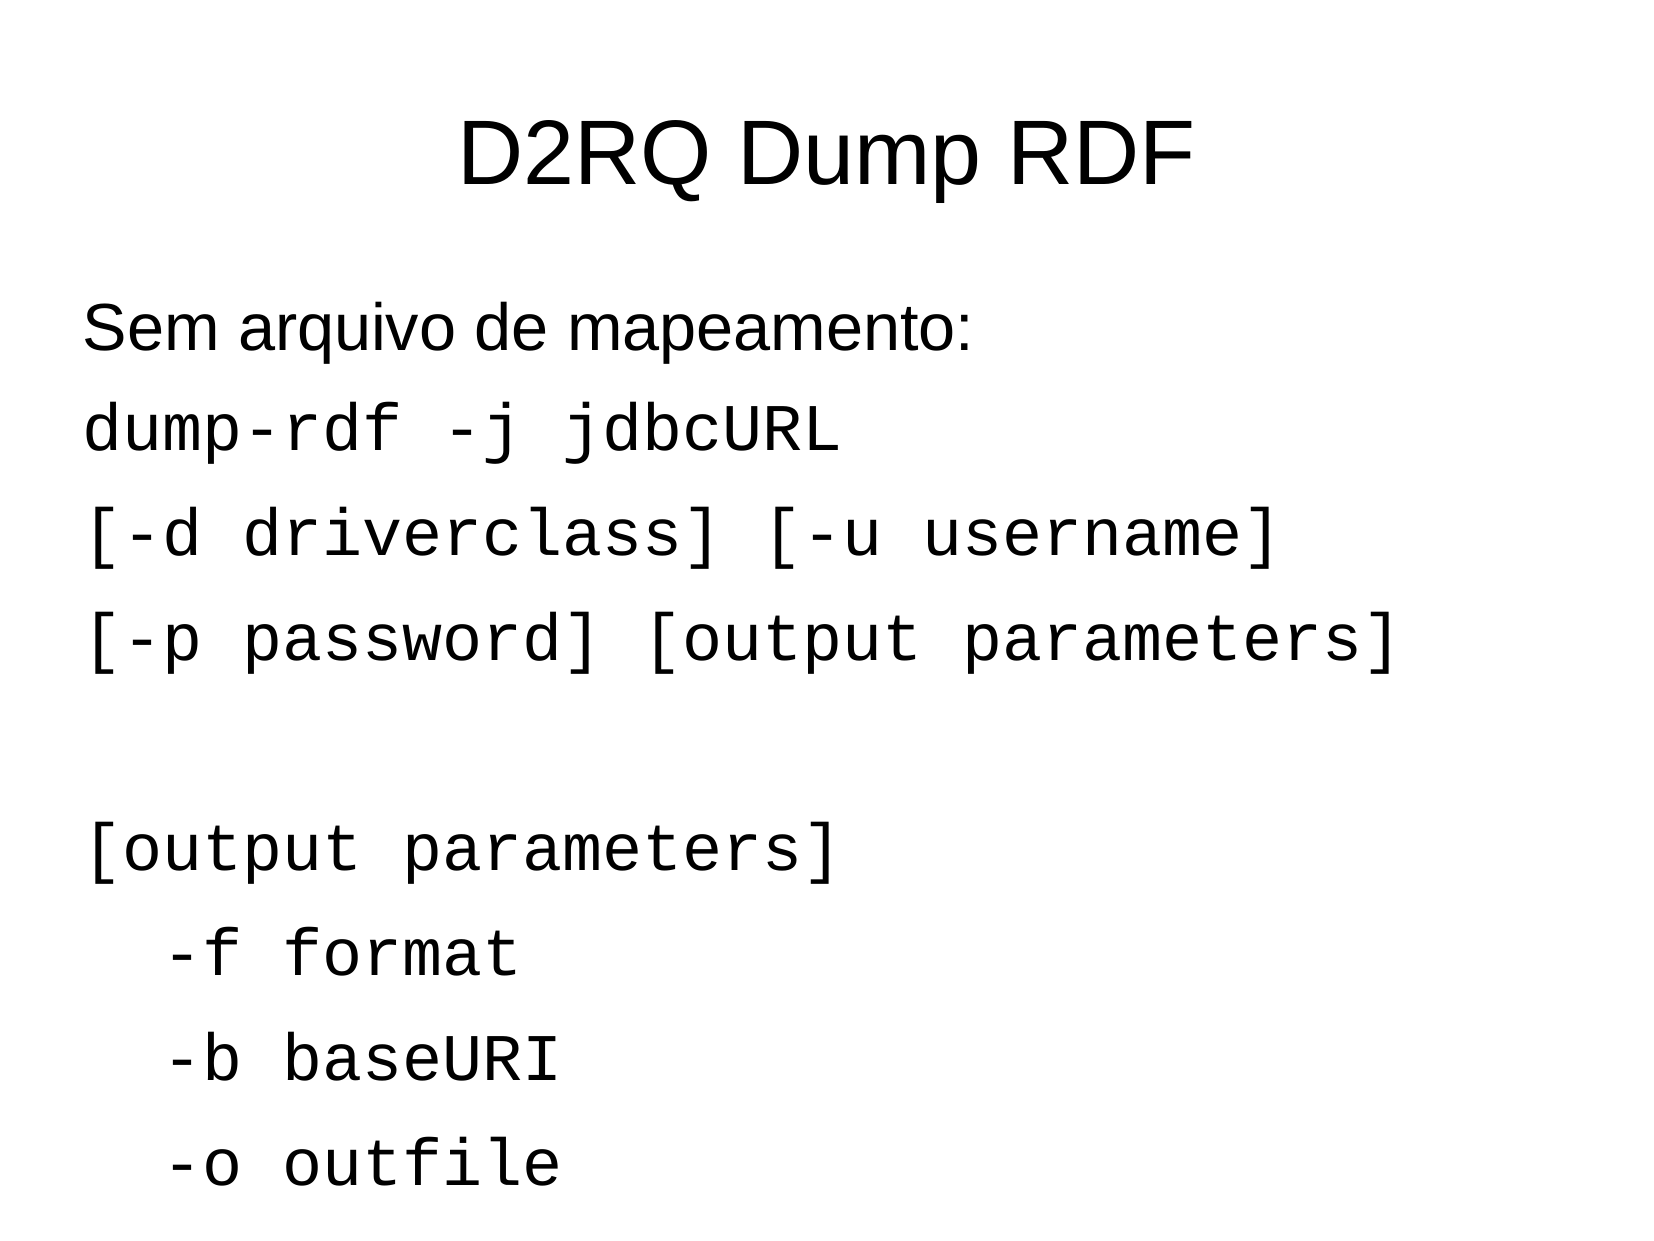

# D2RQ Dump RDF
Sem arquivo de mapeamento:
dump-rdf -j jdbcURL
[-d driverclass] [-u username]
[-p password] [output parameters]
[output parameters]
 -f format
 -b baseURI
 -o outfile